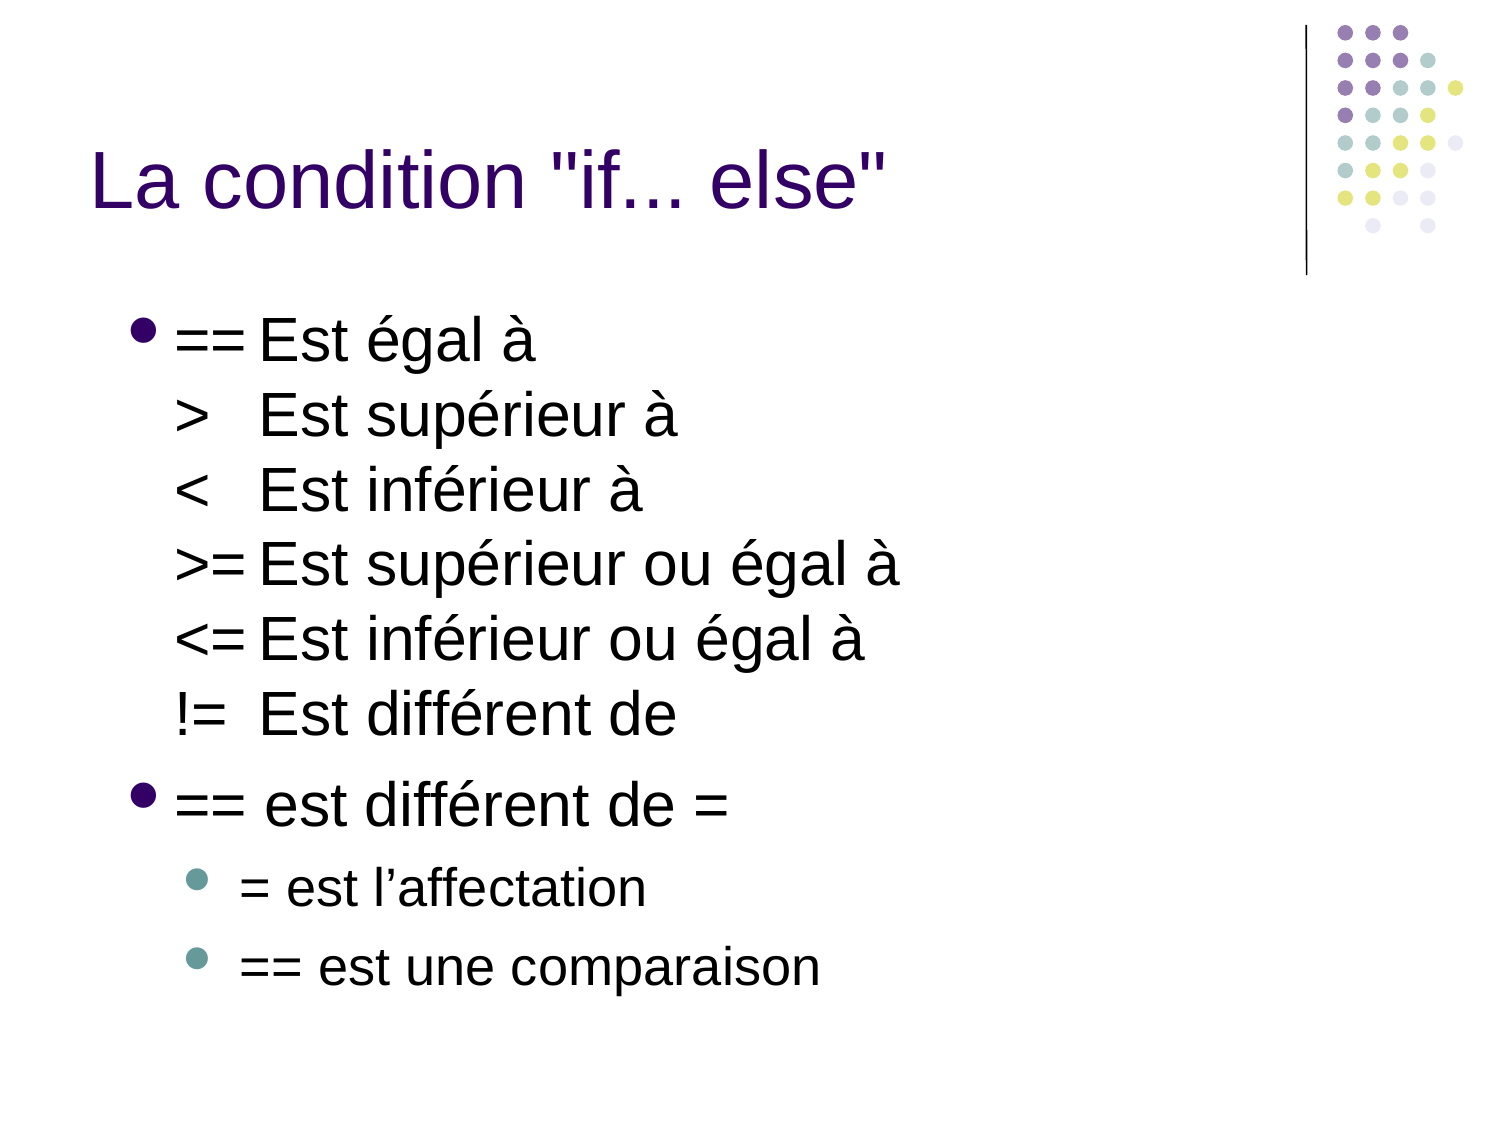

# La condition "if... else"
==	Est égal à
>	Est supérieur à
<	Est inférieur à
>=	Est supérieur ou égal à
<=	Est inférieur ou égal à
!=	Est différent de
== est différent de =
= est l’affectation
== est une comparaison